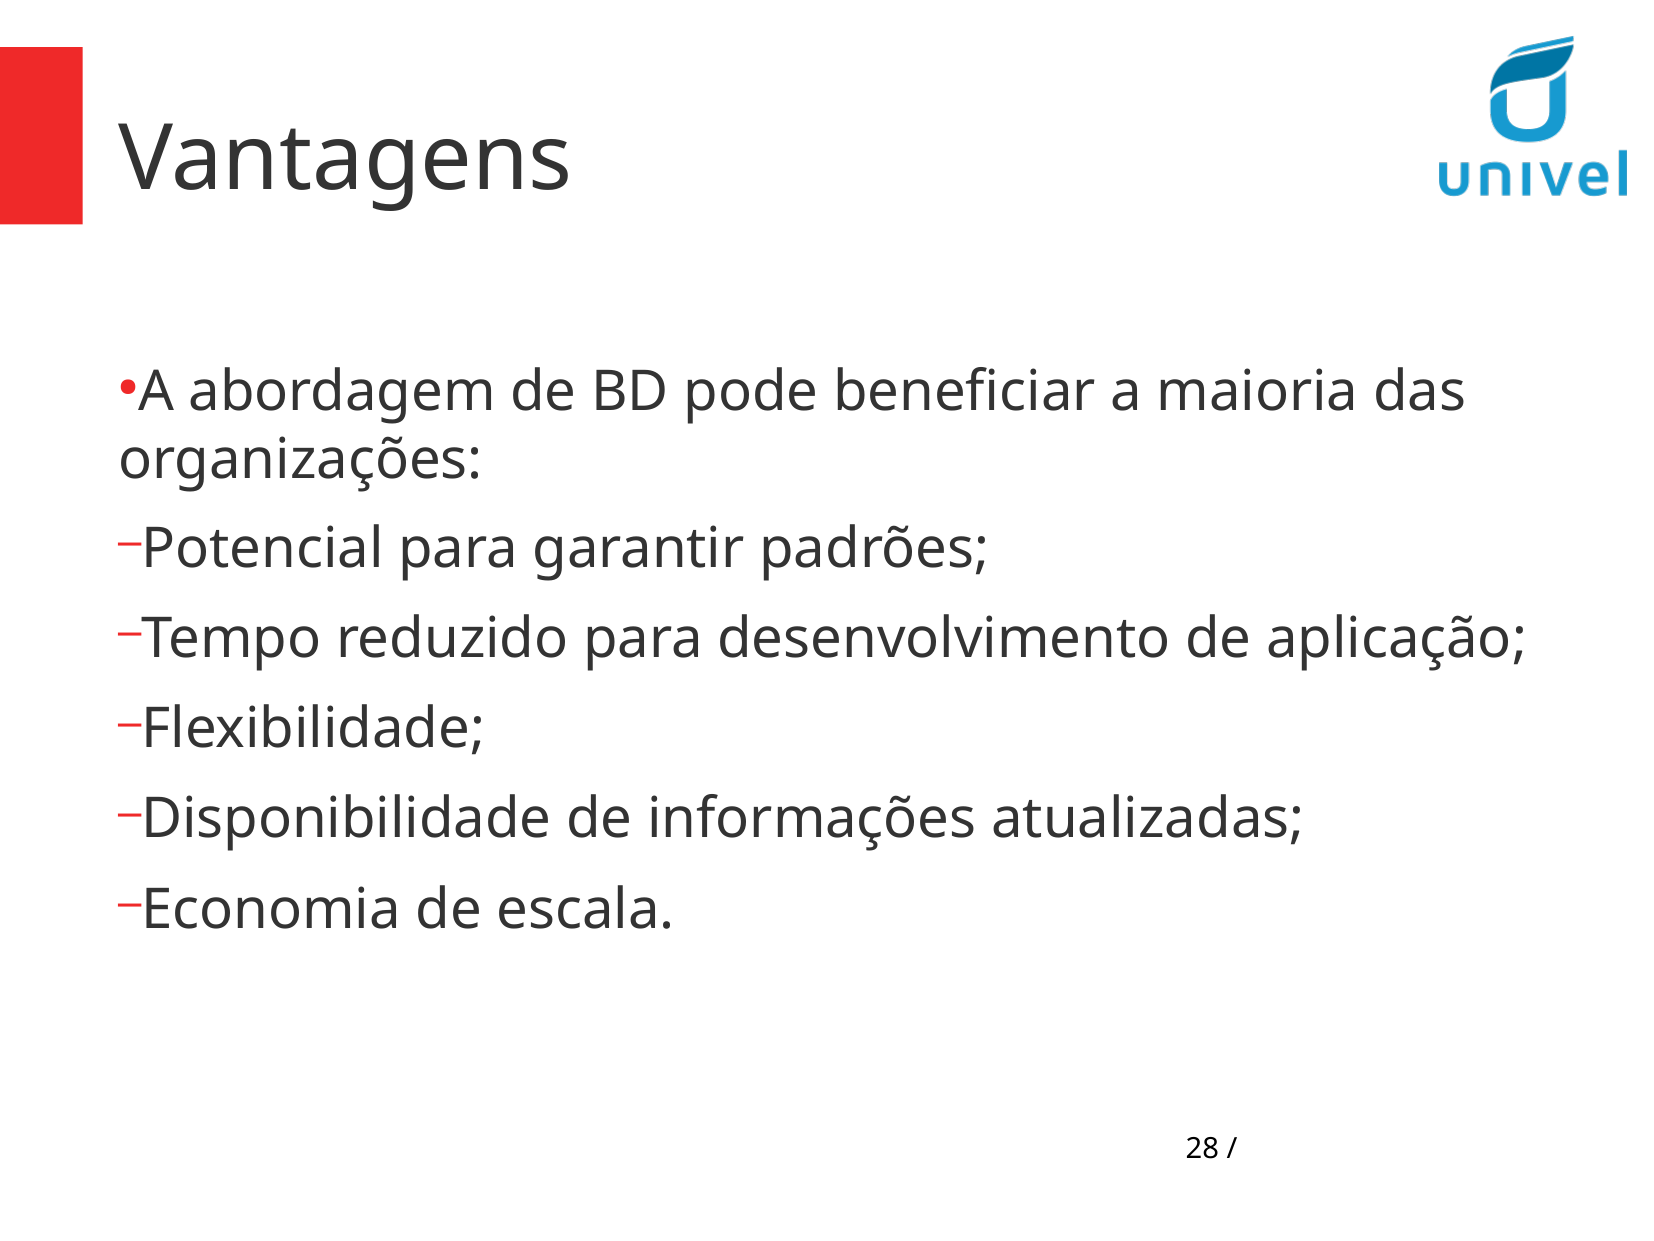

# Vantagens
A abordagem de BD pode beneficiar a maioria das organizações:
Potencial para garantir padrões;
Tempo reduzido para desenvolvimento de aplicação;
Flexibilidade;
Disponibilidade de informações atualizadas;
Economia de escala.